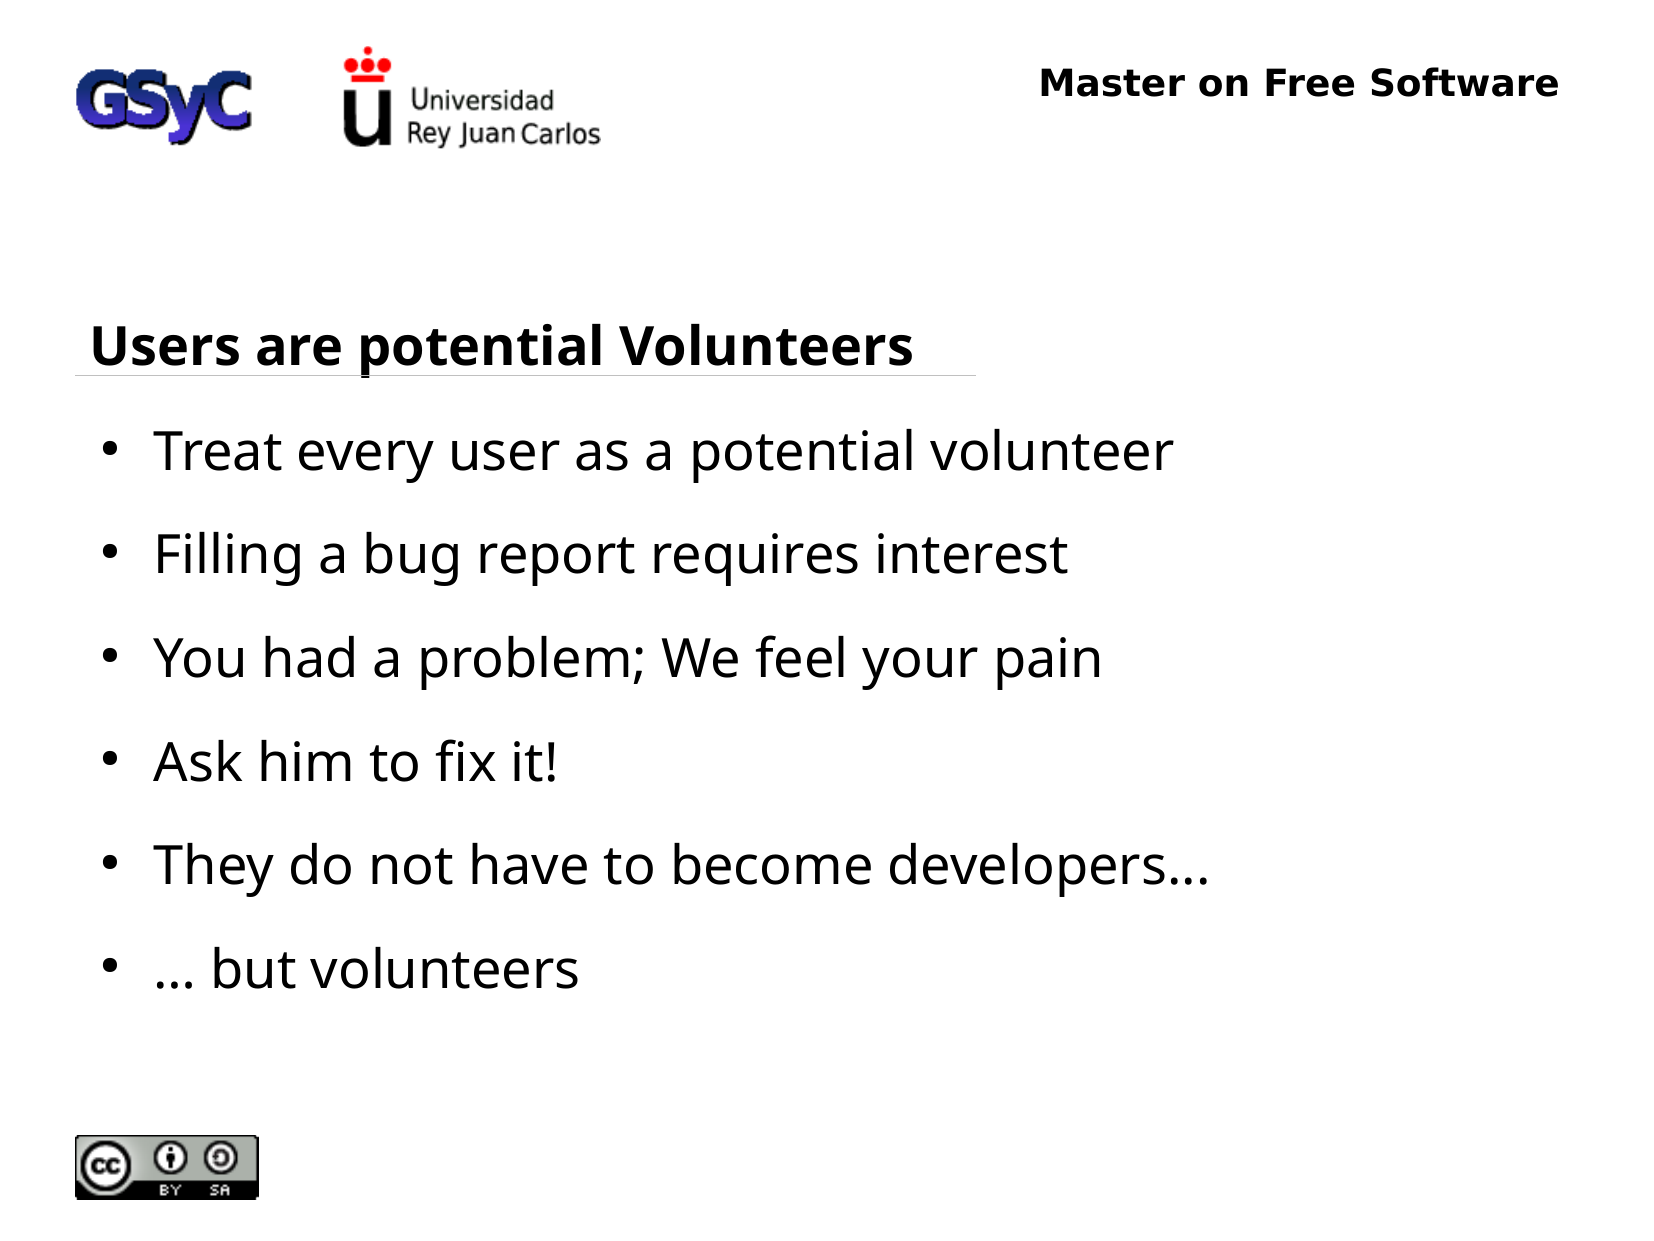

Users are potential Volunteers
# Treat every user as a potential volunteer
Filling a bug report requires interest
You had a problem; We feel your pain
Ask him to fix it!
They do not have to become developers...
… but volunteers